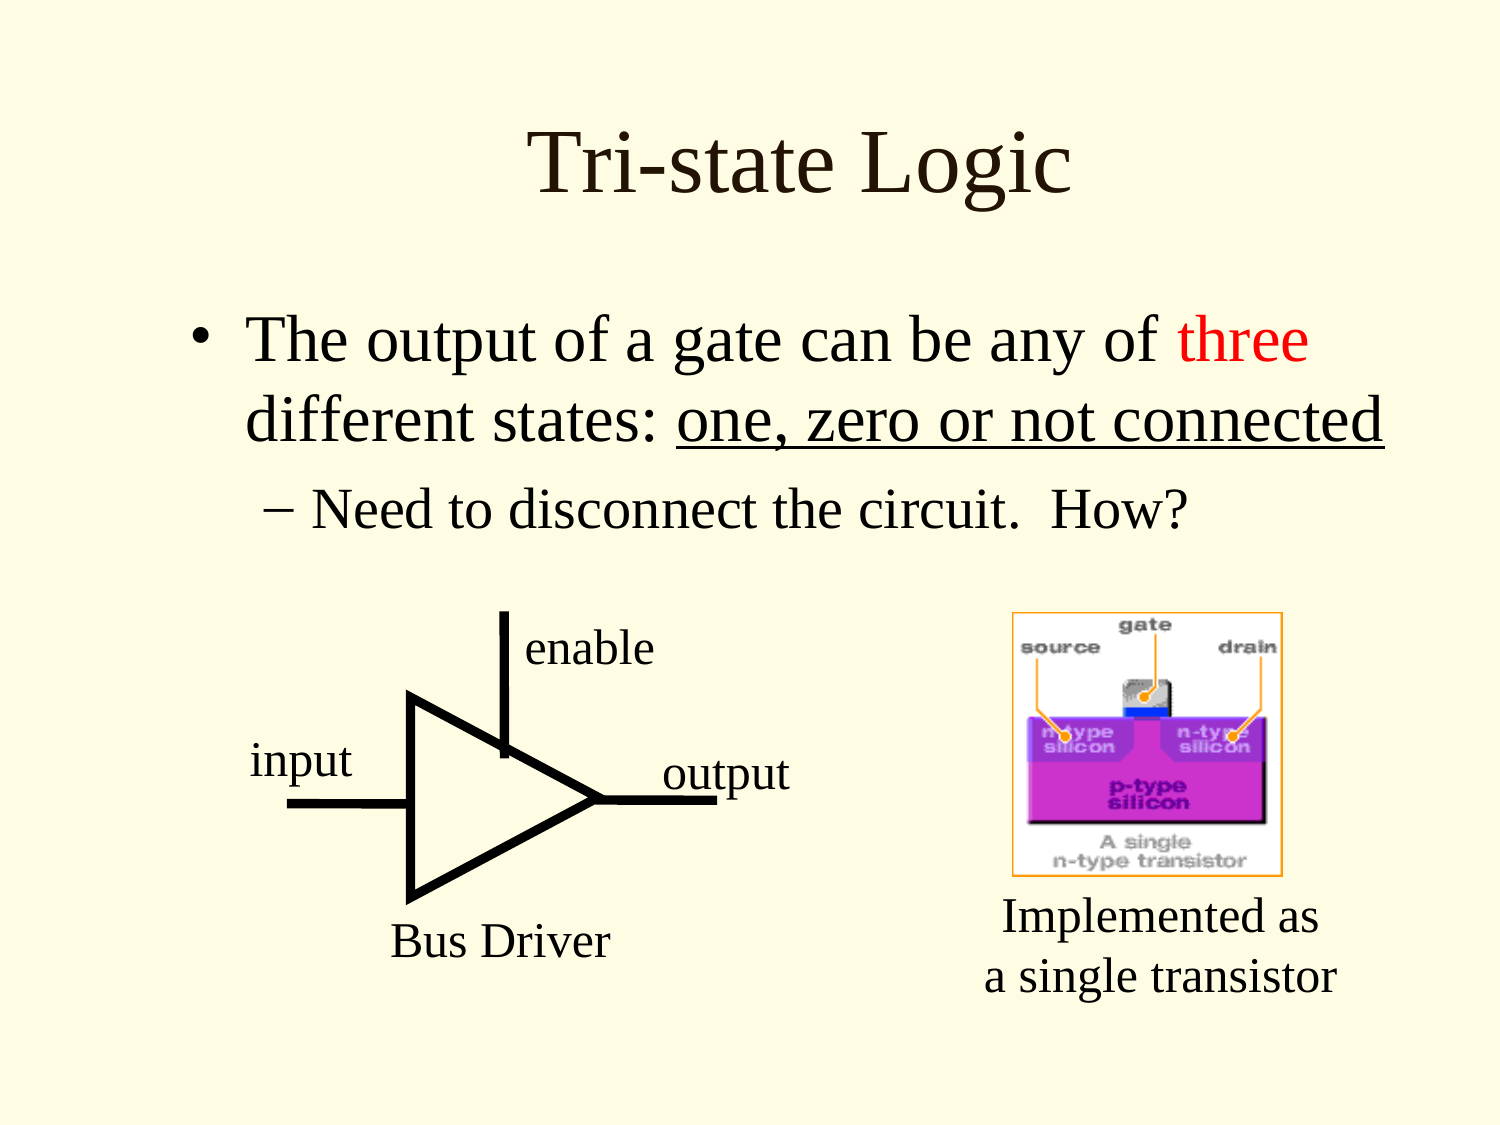

# Tri-state Logic
The output of a gate can be any of three different states: one, zero or not connected
Need to disconnect the circuit. How?
enable
input
output
Bus Driver
Implemented as
a single transistor